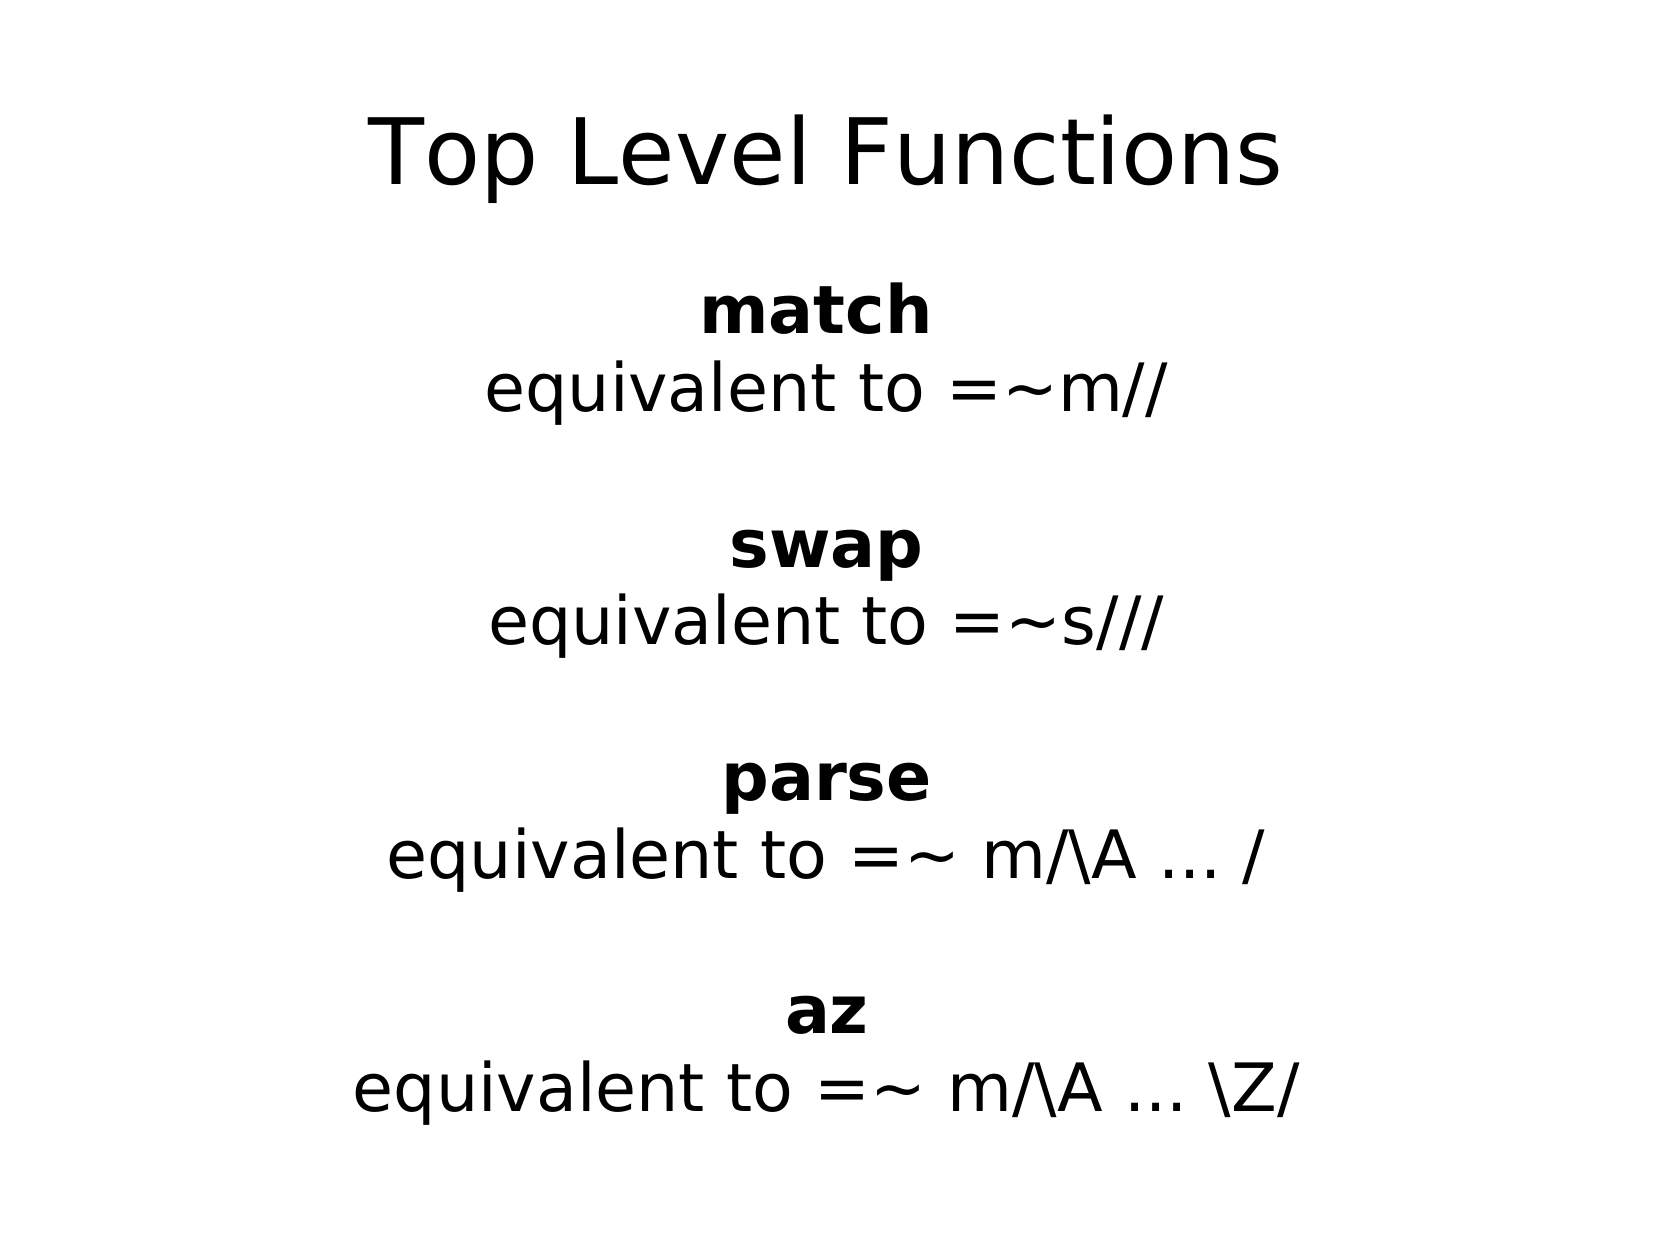

# Top Level Functions
match
equivalent to =~m//
swap
equivalent to =~s///
parse
equivalent to =~ m/\A ... /
az
equivalent to =~ m/\A ... \Z/